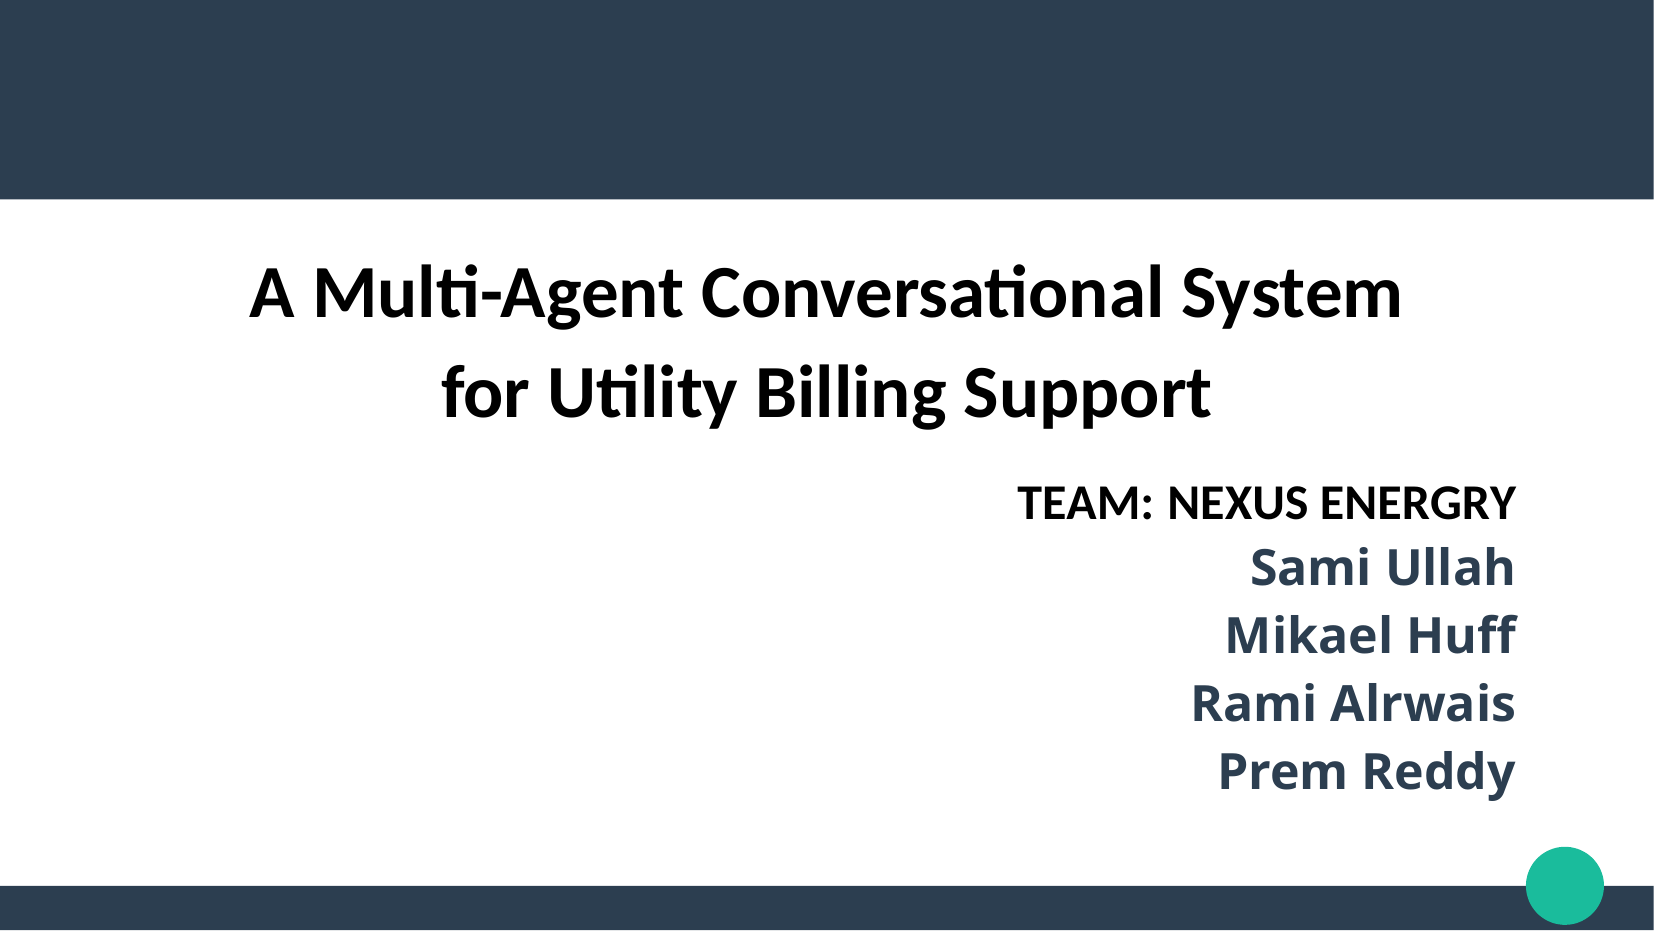

A Multi-Agent Conversational System
for Utility Billing Support
TEAM:	NEXUS ENERGRY
Sami Ullah
 Mikael Huff
Rami Alrwais
Prem Reddy